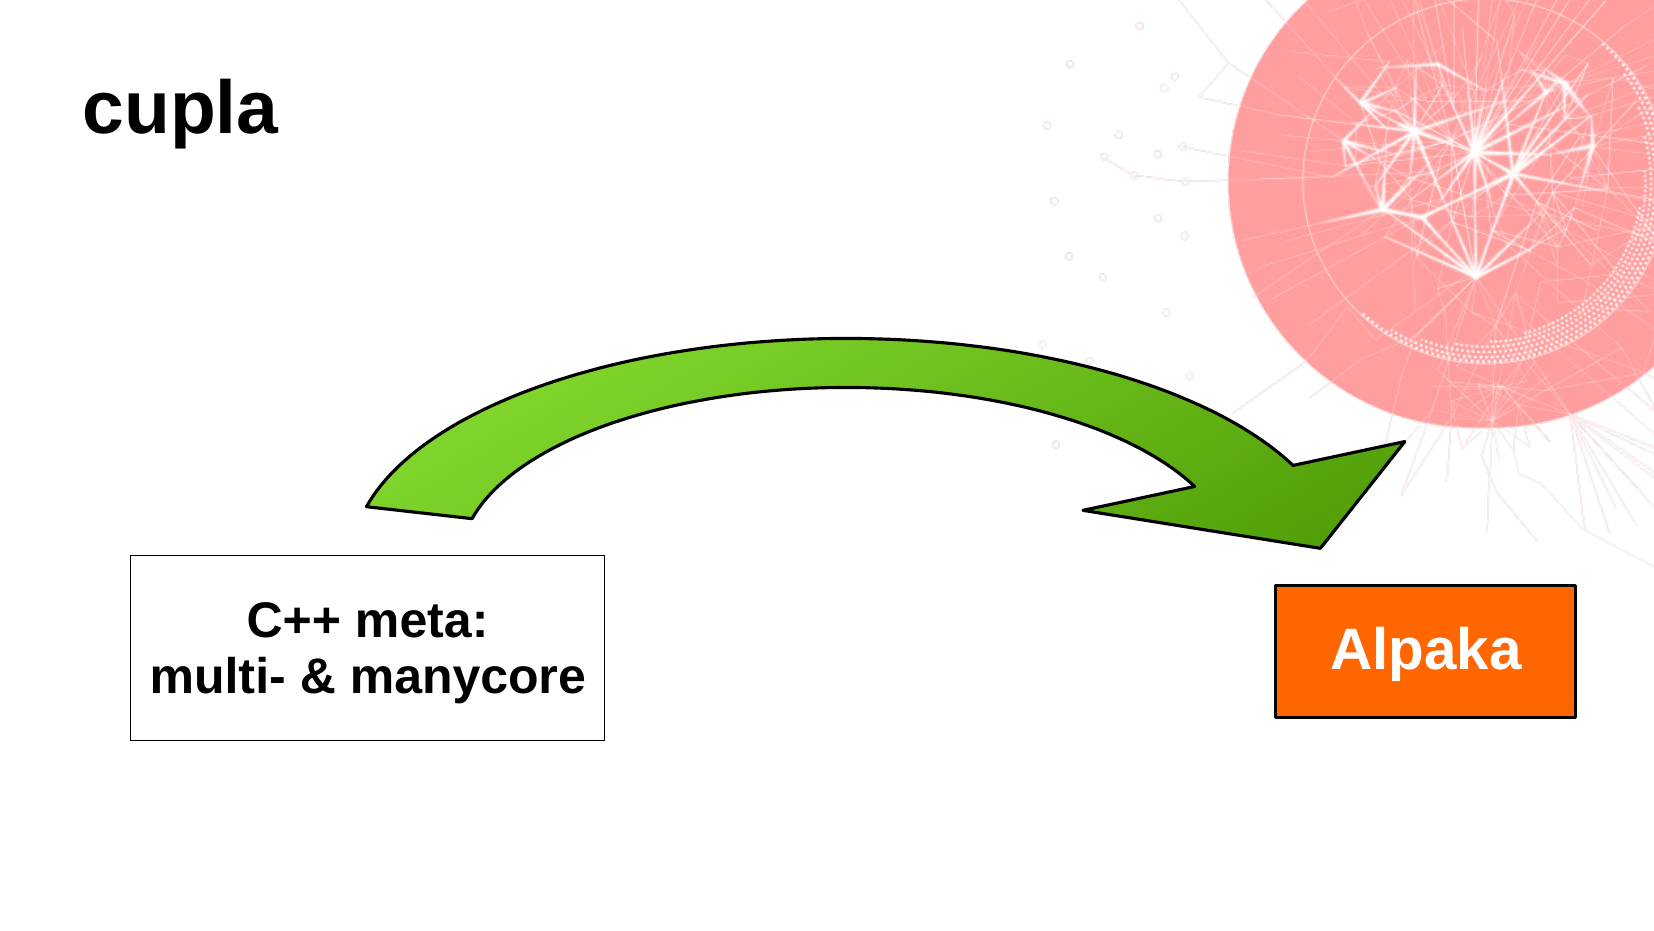

# cupla
C++ meta:
multi- & manycore
Alpaka